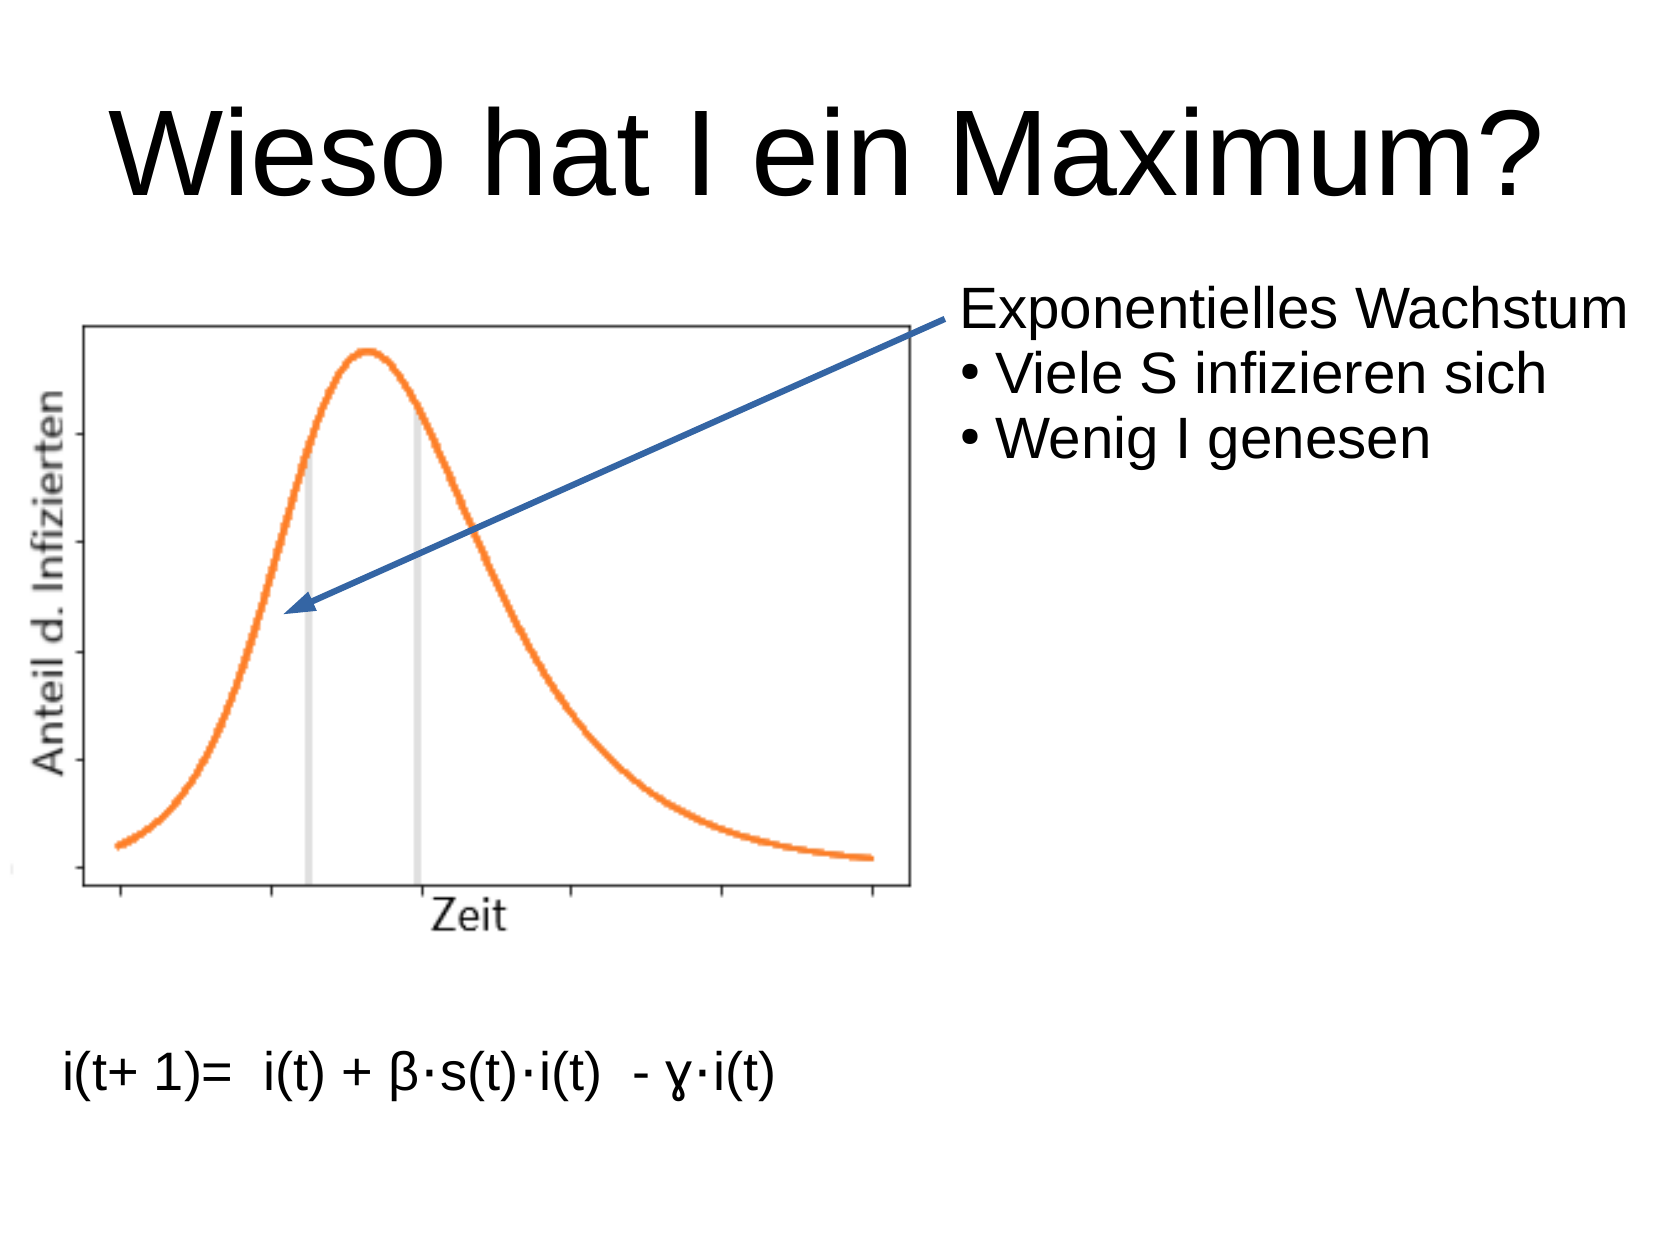

# Wieso hat I ein Maximum?
Exponentielles Wachstum
Viele S infizieren sich
Wenig I genesen
i(t+ 1)= i(t) + β·s(t)·i(t) - ɣ·i(t)